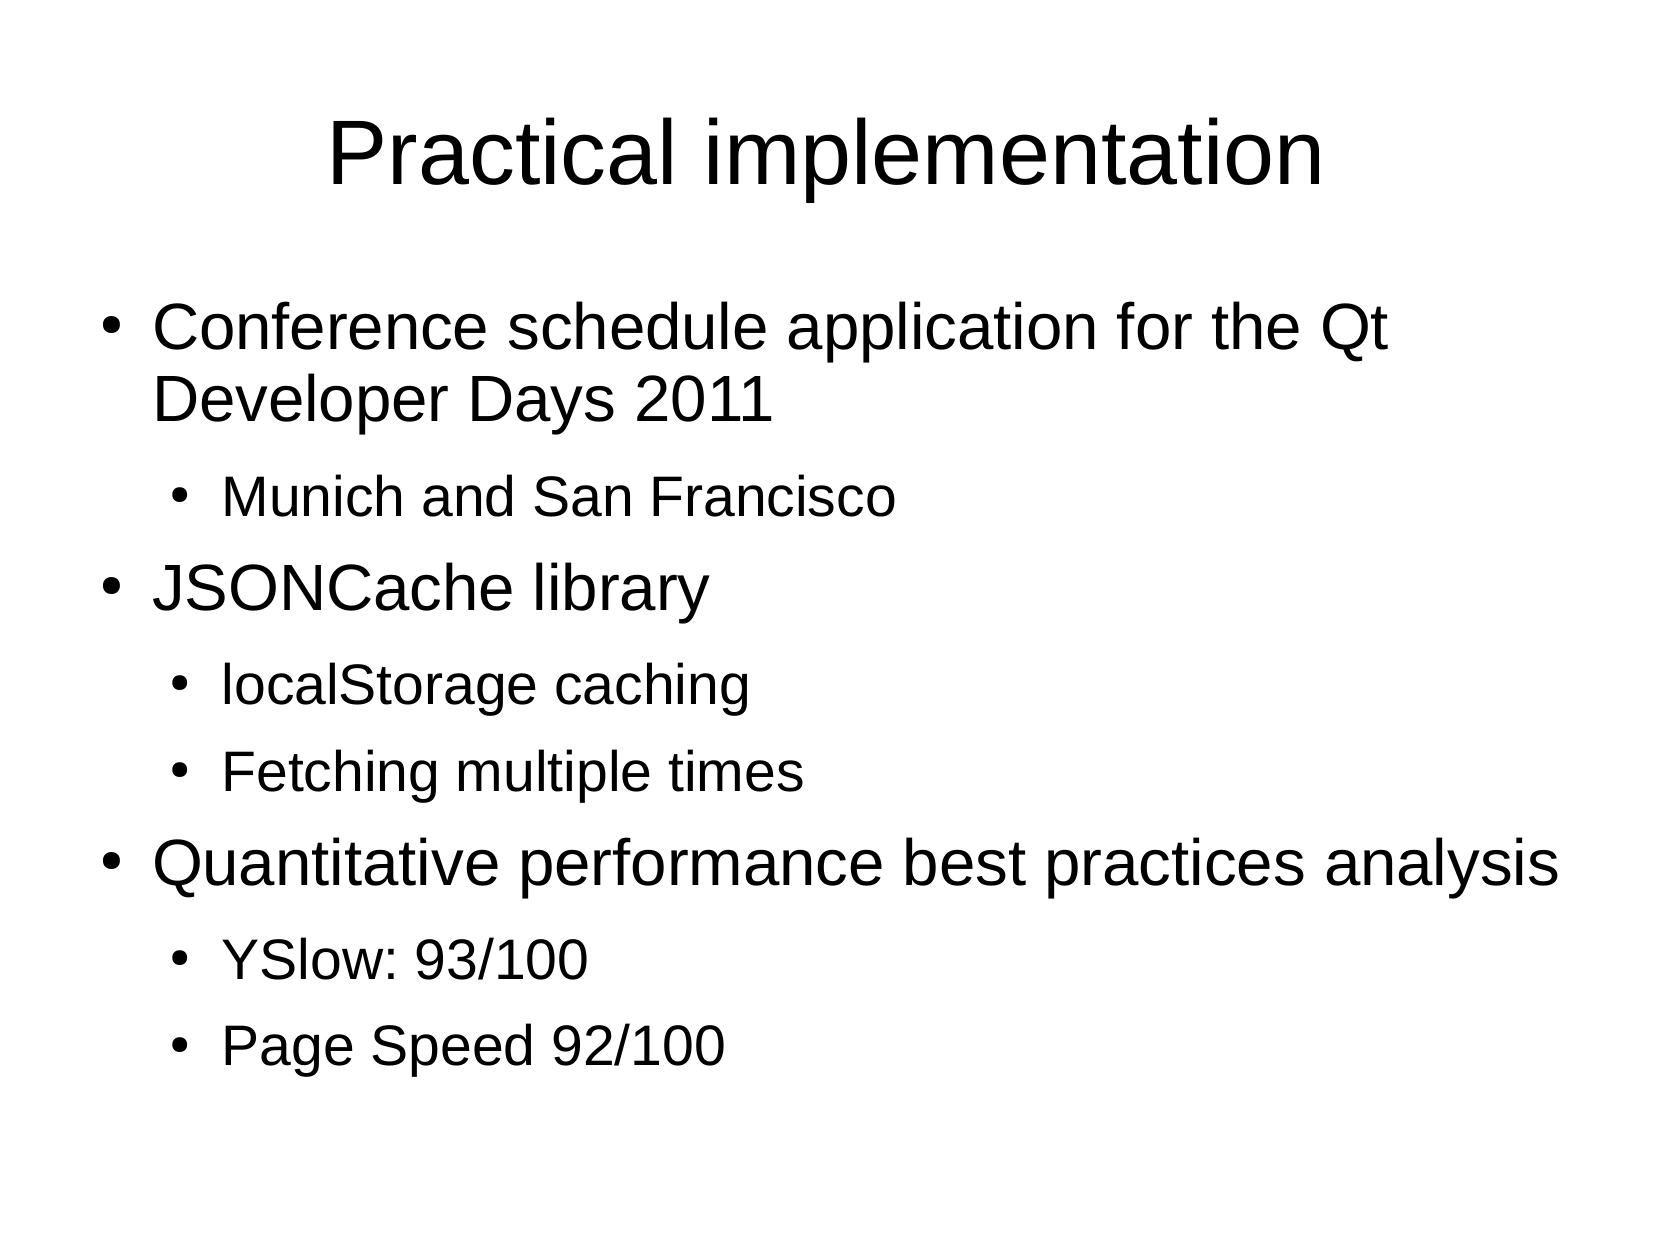

# Practical implementation
Conference schedule application for the Qt Developer Days 2011
Munich and San Francisco
JSONCache library
localStorage caching
Fetching multiple times
Quantitative performance best practices analysis
YSlow: 93/100
Page Speed 92/100